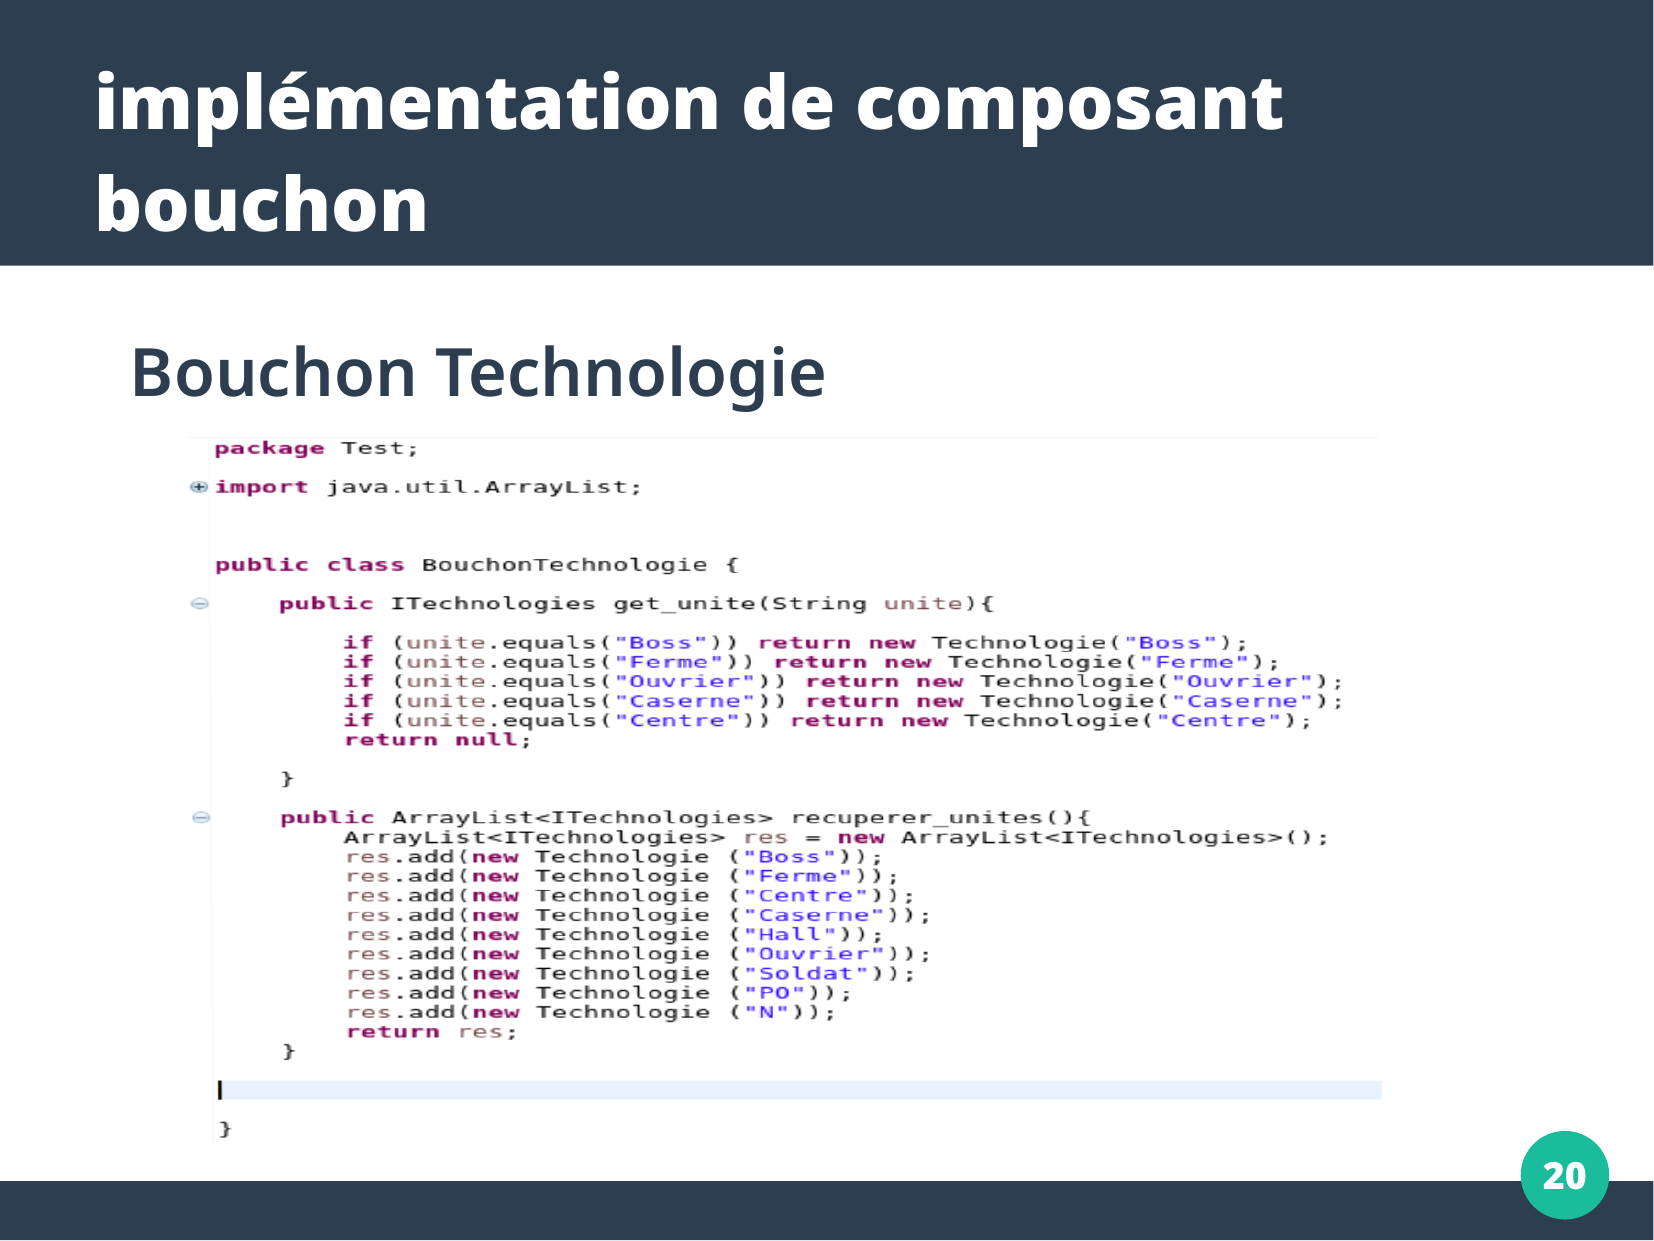

# implémentation de composant bouchon
Bouchon Technologie
20